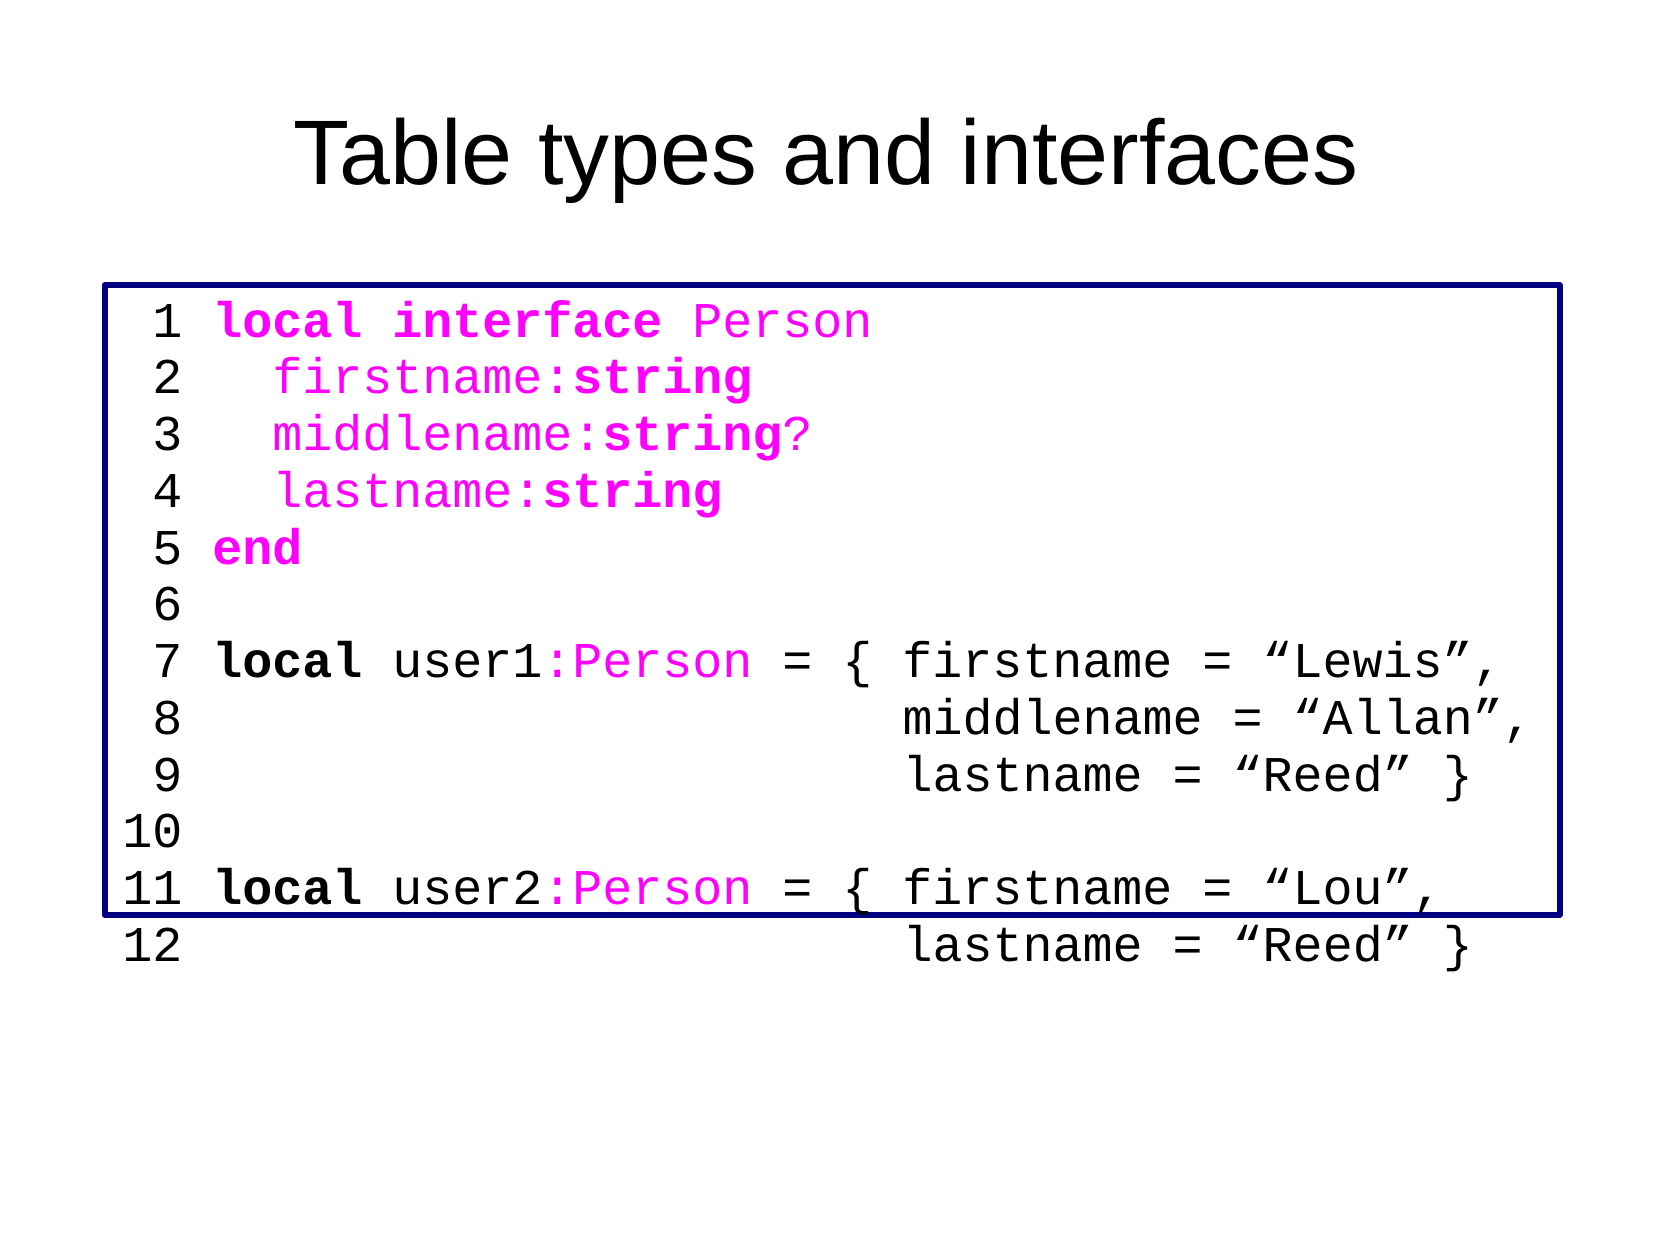

# Table types and interfaces
 1 local interface Person
 2 firstname:string
 3 middlename:string?
 4 lastname:string
 5 end
 6
 7 local user1:Person = { firstname = “Lewis”,
 8 middlename = “Allan”,
 9 lastname = “Reed” }
10
11 local user2:Person = { firstname = “Lou”,
12 lastname = “Reed” }